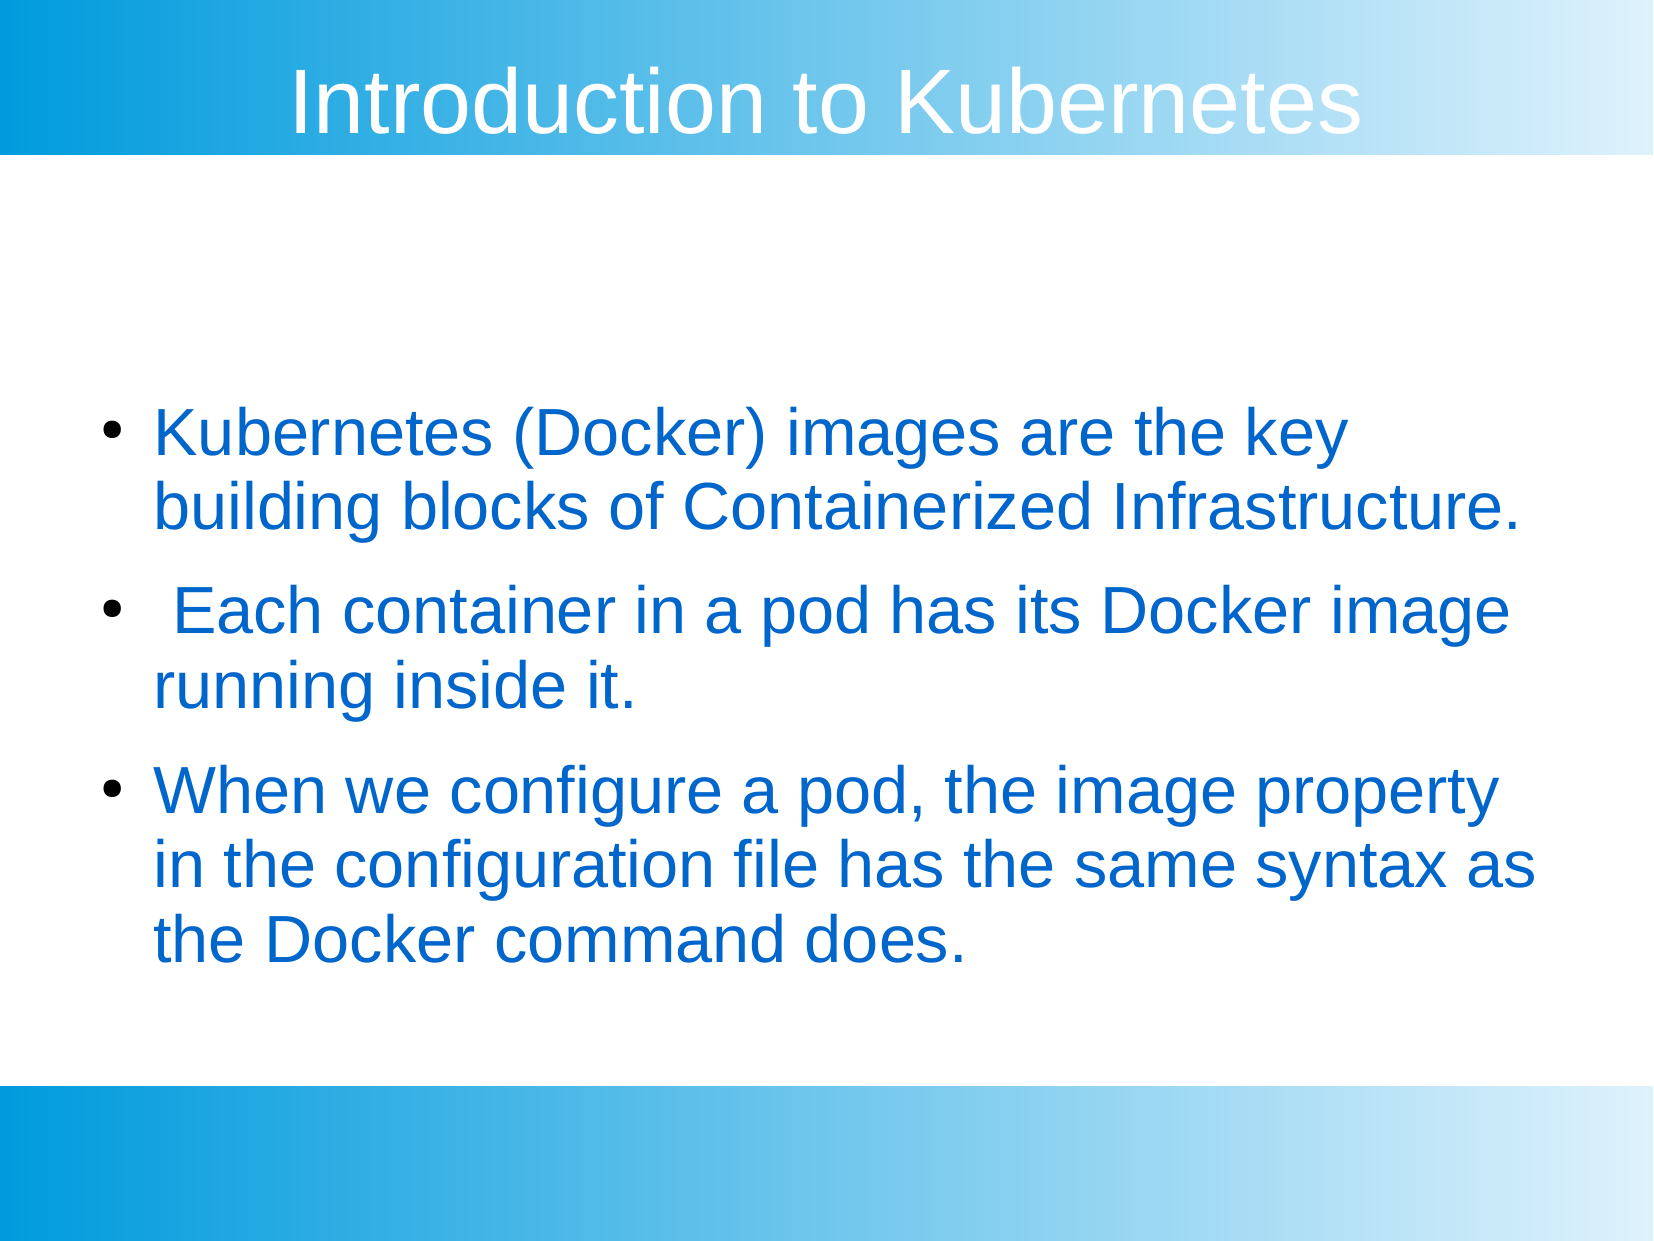

# Introduction to Kubernetes
Kubernetes (Docker) images are the key building blocks of Containerized Infrastructure.
 Each container in a pod has its Docker image running inside it.
When we configure a pod, the image property in the configuration file has the same syntax as the Docker command does.